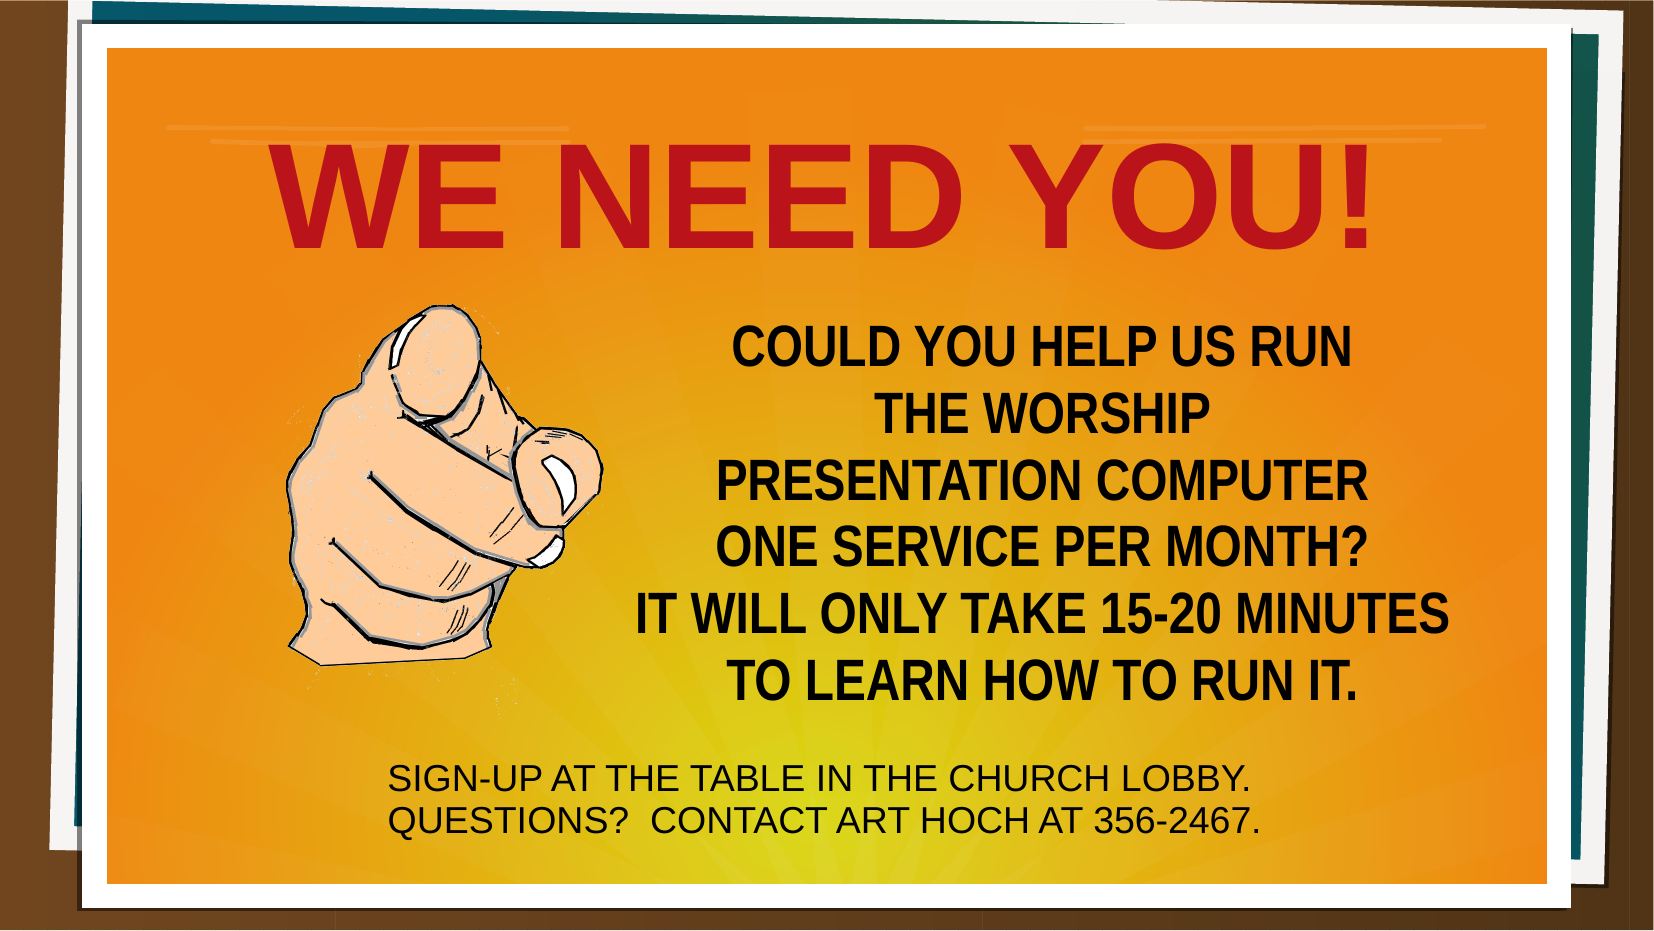

WE NEED YOU!
COULD YOU HELP US RUN
THE WORSHIP
PRESENTATION COMPUTER
ONE SERVICE PER MONTH?
IT WILL ONLY TAKE 15-20 MINUTES
TO LEARN HOW TO RUN IT.
SIGN-UP AT THE TABLE IN THE CHURCH LOBBY.
QUESTIONS? CONTACT ART HOCH AT 356-2467.